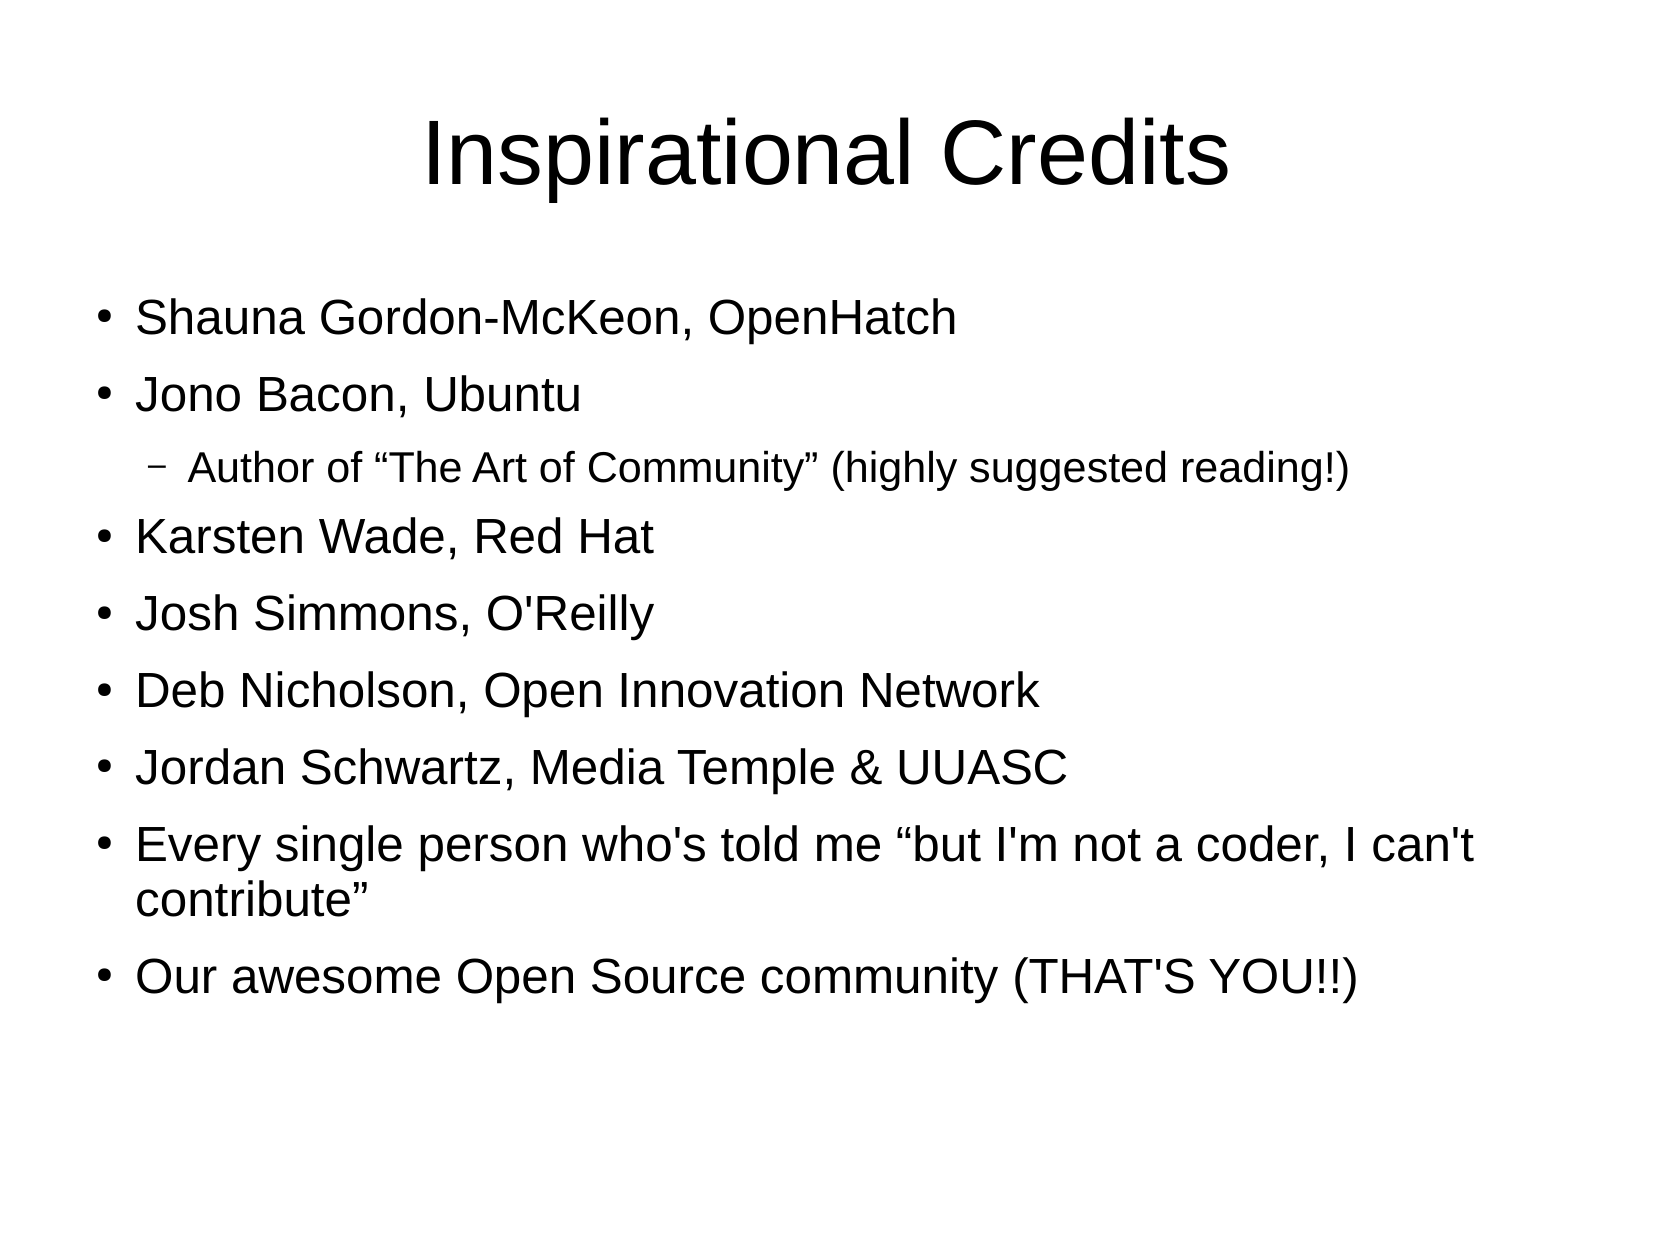

# Inspirational Credits
Shauna Gordon-McKeon, OpenHatch
Jono Bacon, Ubuntu
Author of “The Art of Community” (highly suggested reading!)
Karsten Wade, Red Hat
Josh Simmons, O'Reilly
Deb Nicholson, Open Innovation Network
Jordan Schwartz, Media Temple & UUASC
Every single person who's told me “but I'm not a coder, I can't contribute”
Our awesome Open Source community (THAT'S YOU!!)